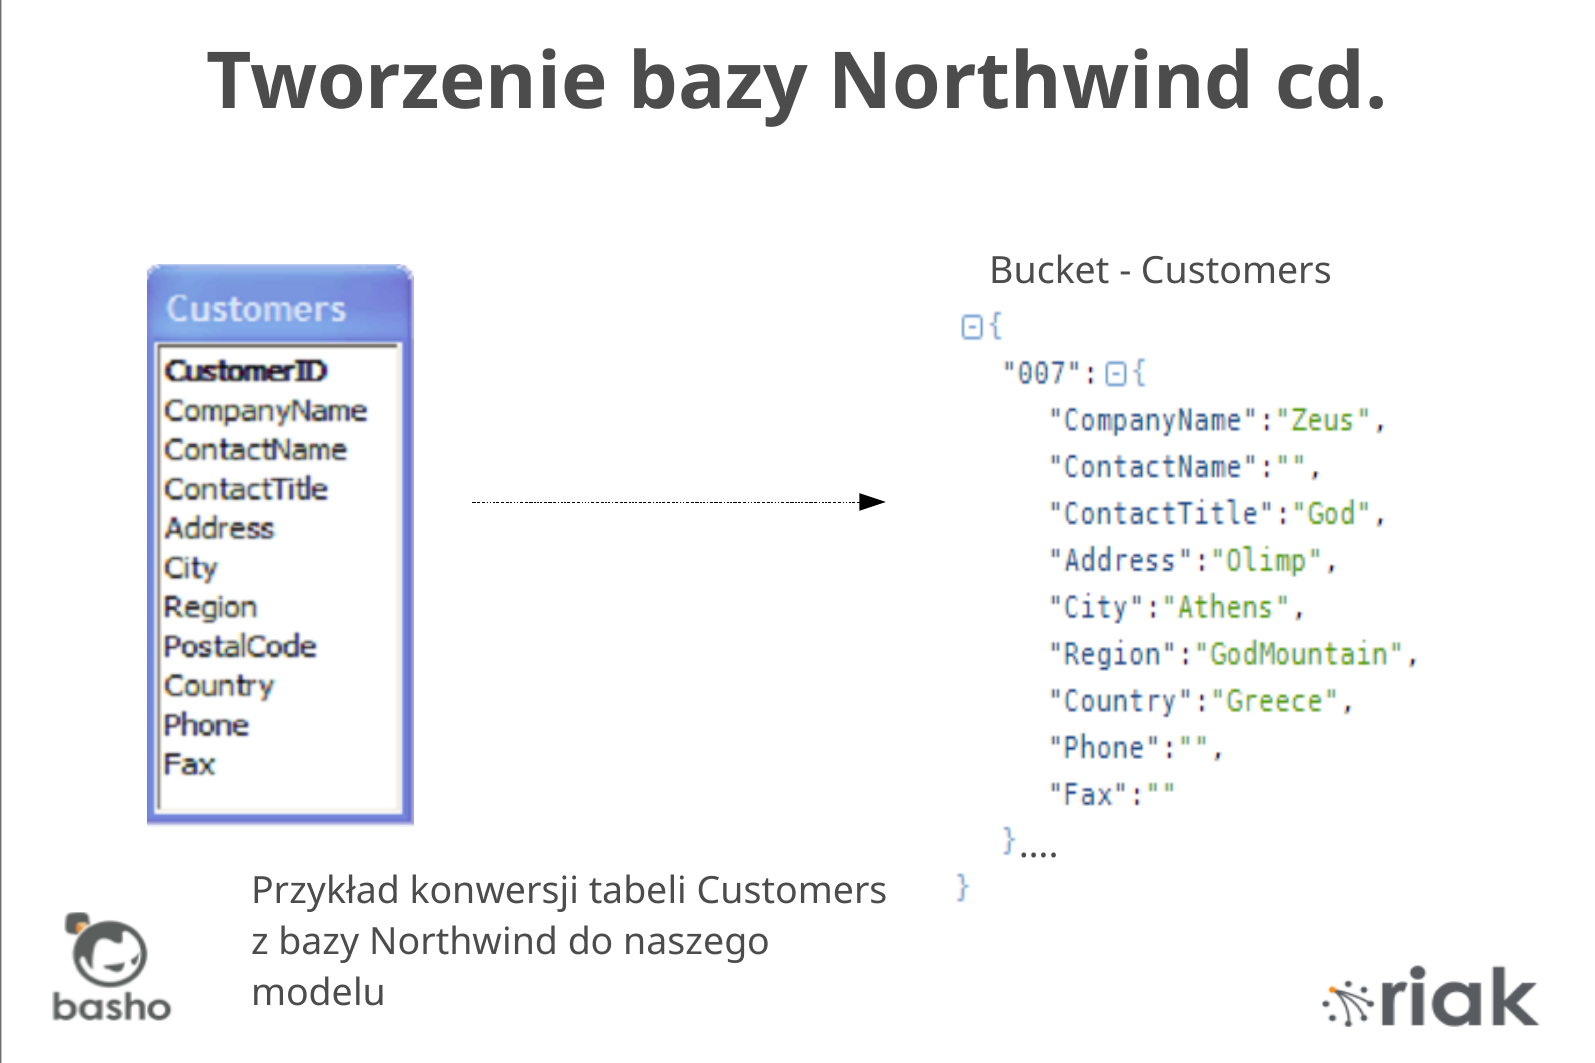

# Tworzenie bazy Northwind cd.
Bucket - Customers
….
Przykład konwersji tabeli Customers
z bazy Northwind do naszego modelu
24